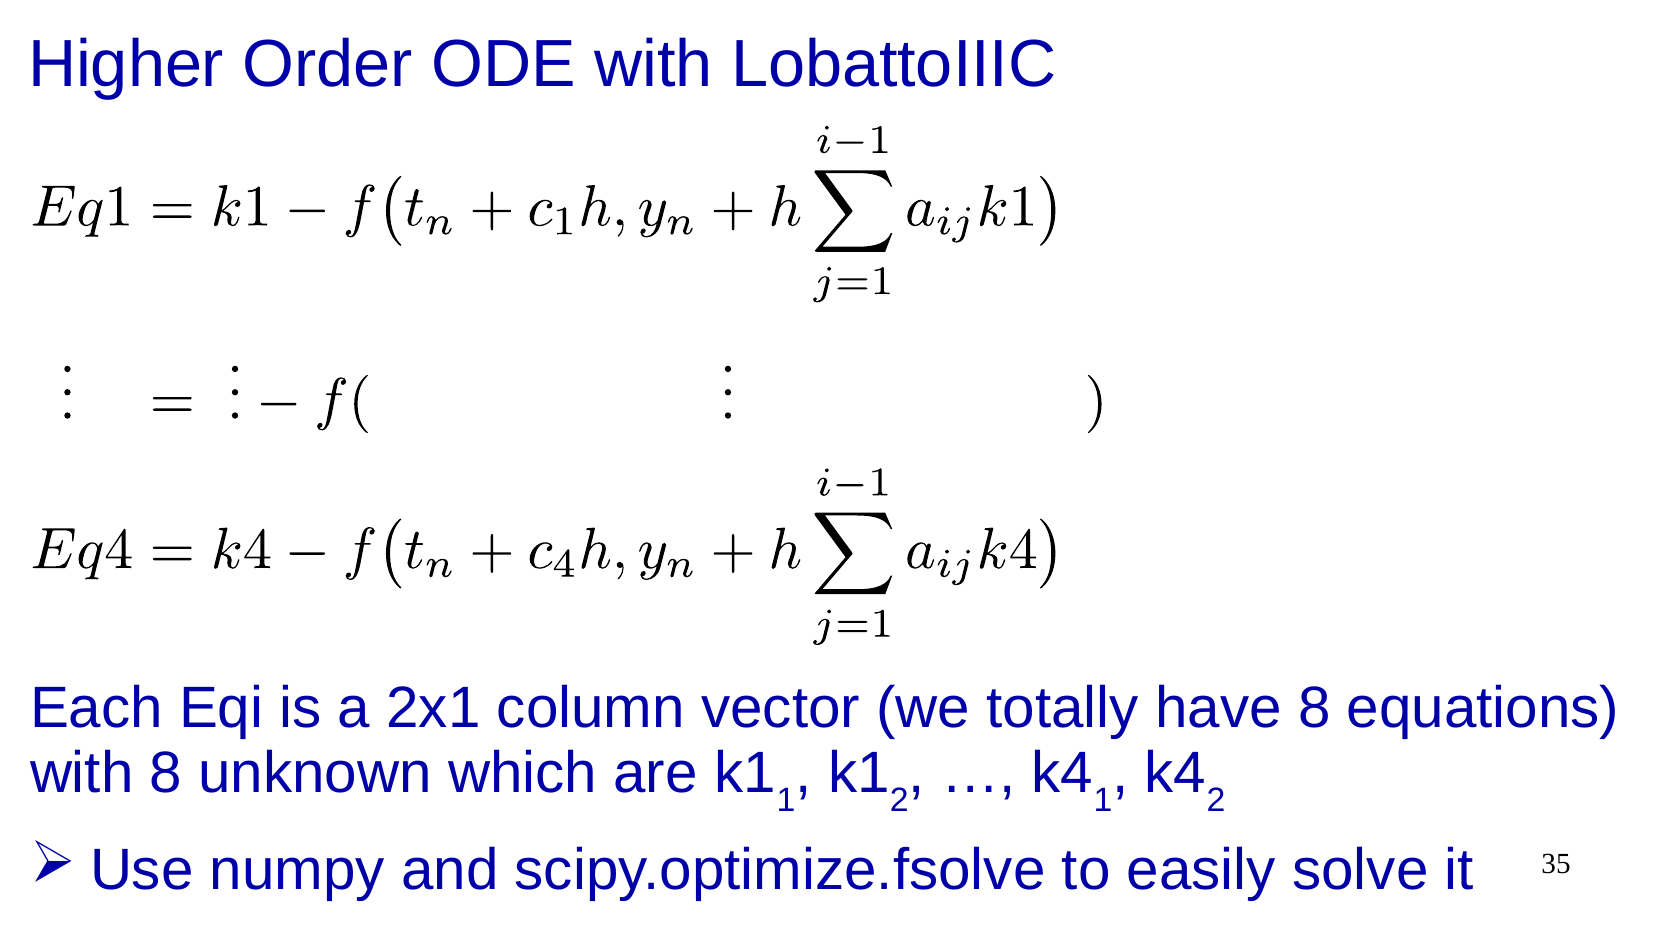

# Higher Order ODE with LobattoIIIC
Each Eqi is a 2x1 column vector (we totally have 8 equations) with 8 unknown which are k11, k12, …, k41, k42
Use numpy and scipy.optimize.fsolve to easily solve it
35